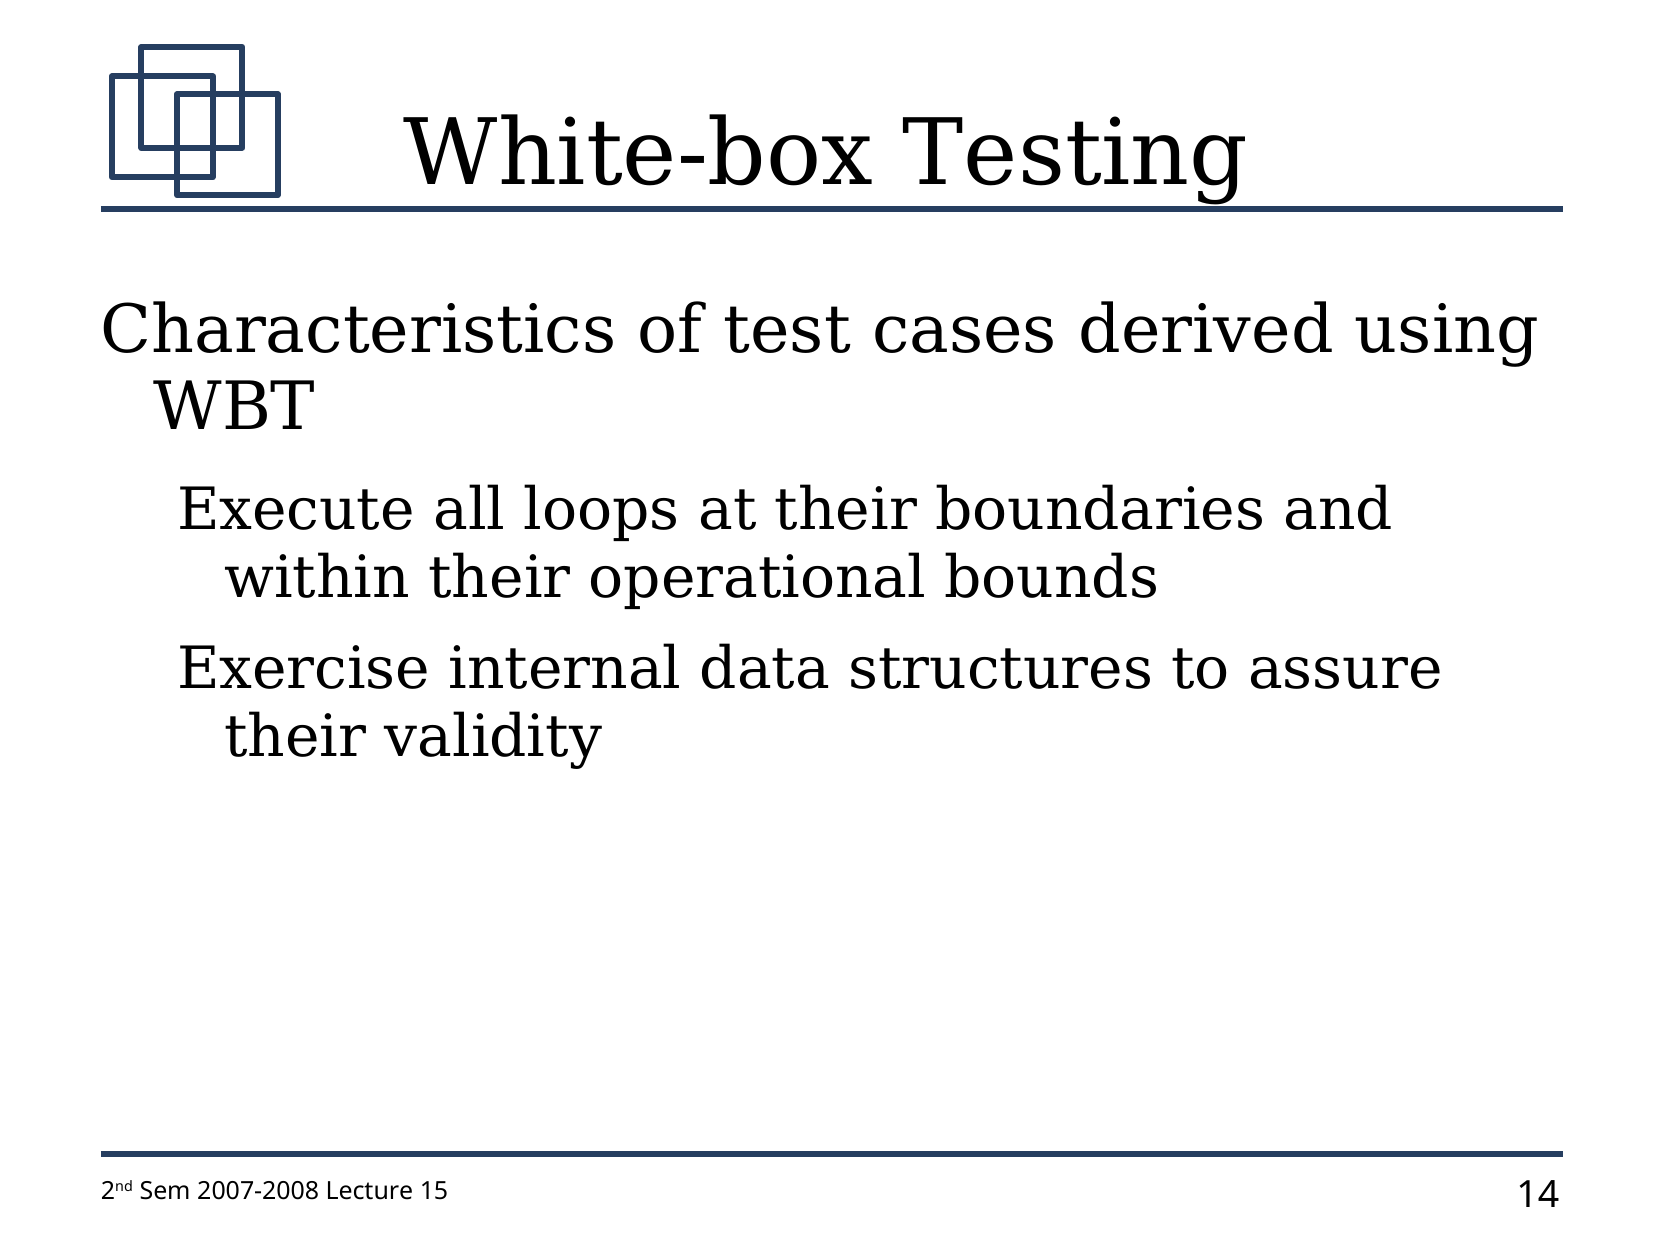

# White-box Testing
Characteristics of test cases derived using WBT
Execute all loops at their boundaries and within their operational bounds
Exercise internal data structures to assure their validity